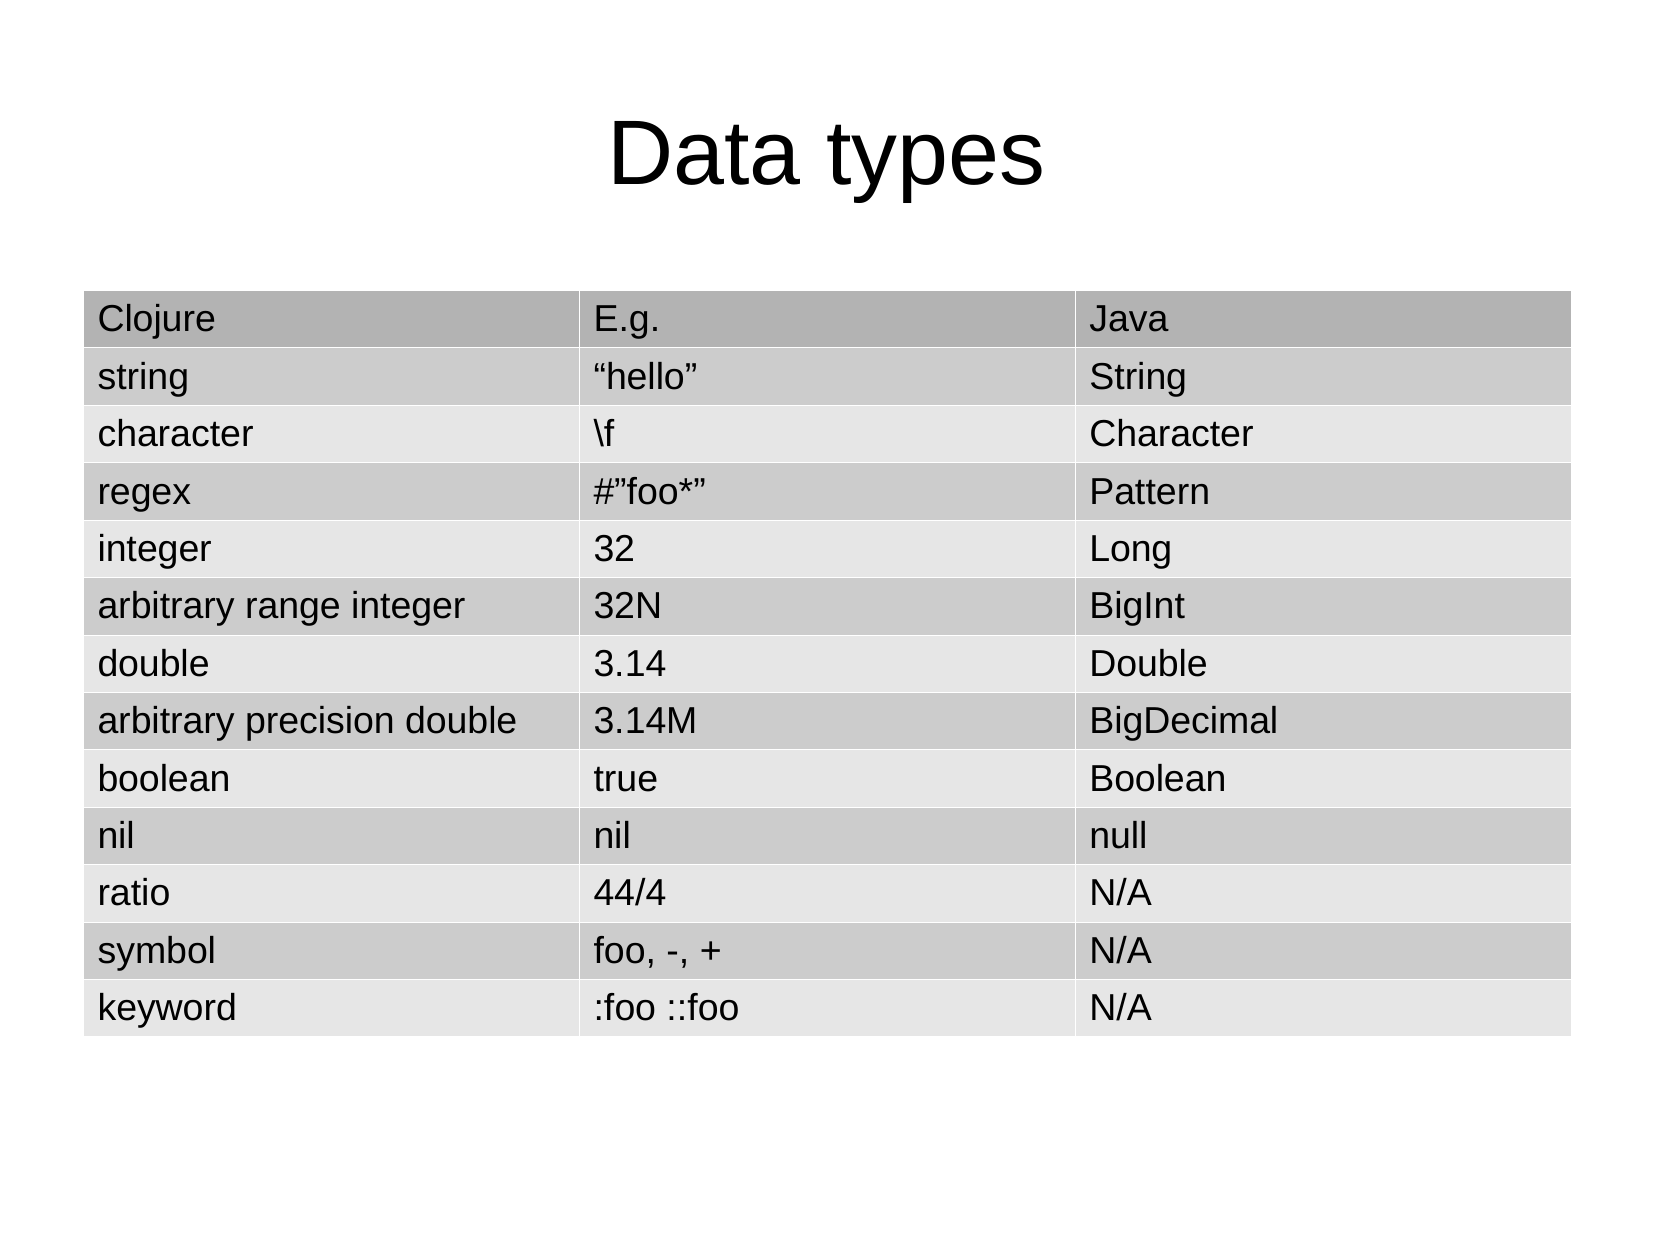

# Data types
| Clojure | E.g. | Java |
| --- | --- | --- |
| string | “hello” | String |
| character | \f | Character |
| regex | #”foo\*” | Pattern |
| integer | 32 | Long |
| arbitrary range integer | 32N | BigInt |
| double | 3.14 | Double |
| arbitrary precision double | 3.14M | BigDecimal |
| boolean | true | Boolean |
| nil | nil | null |
| ratio | 44/4 | N/A |
| symbol | foo, -, + | N/A |
| keyword | :foo ::foo | N/A |